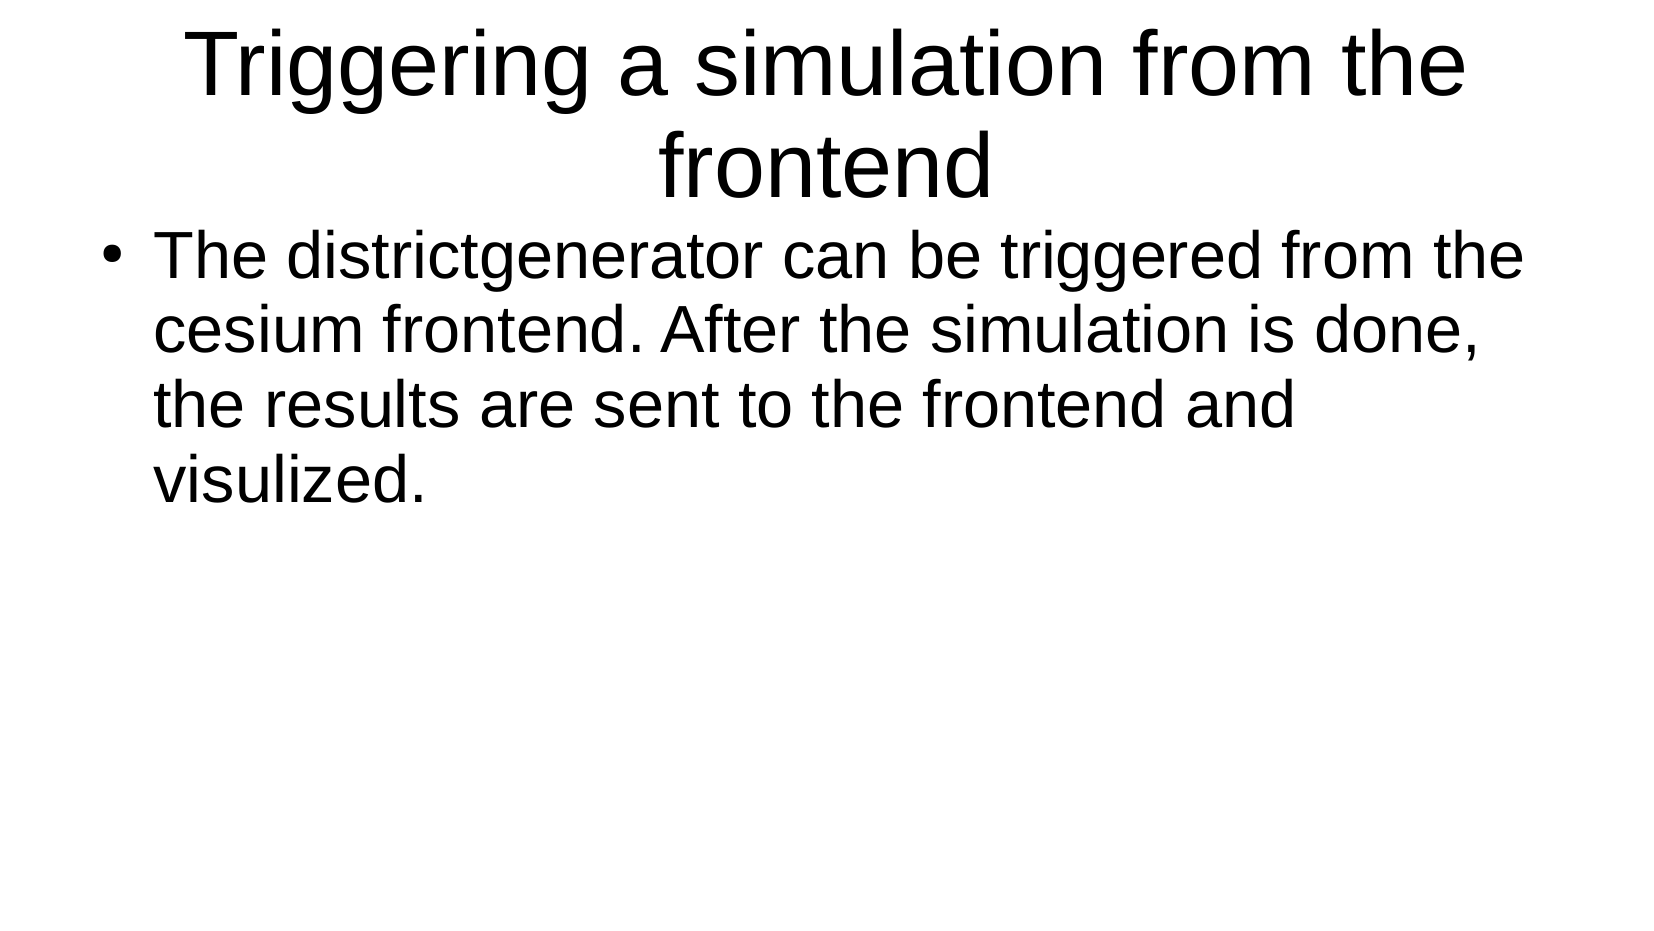

# Triggering a simulation from the frontend
The districtgenerator can be triggered from the cesium frontend. After the simulation is done, the results are sent to the frontend and visulized.